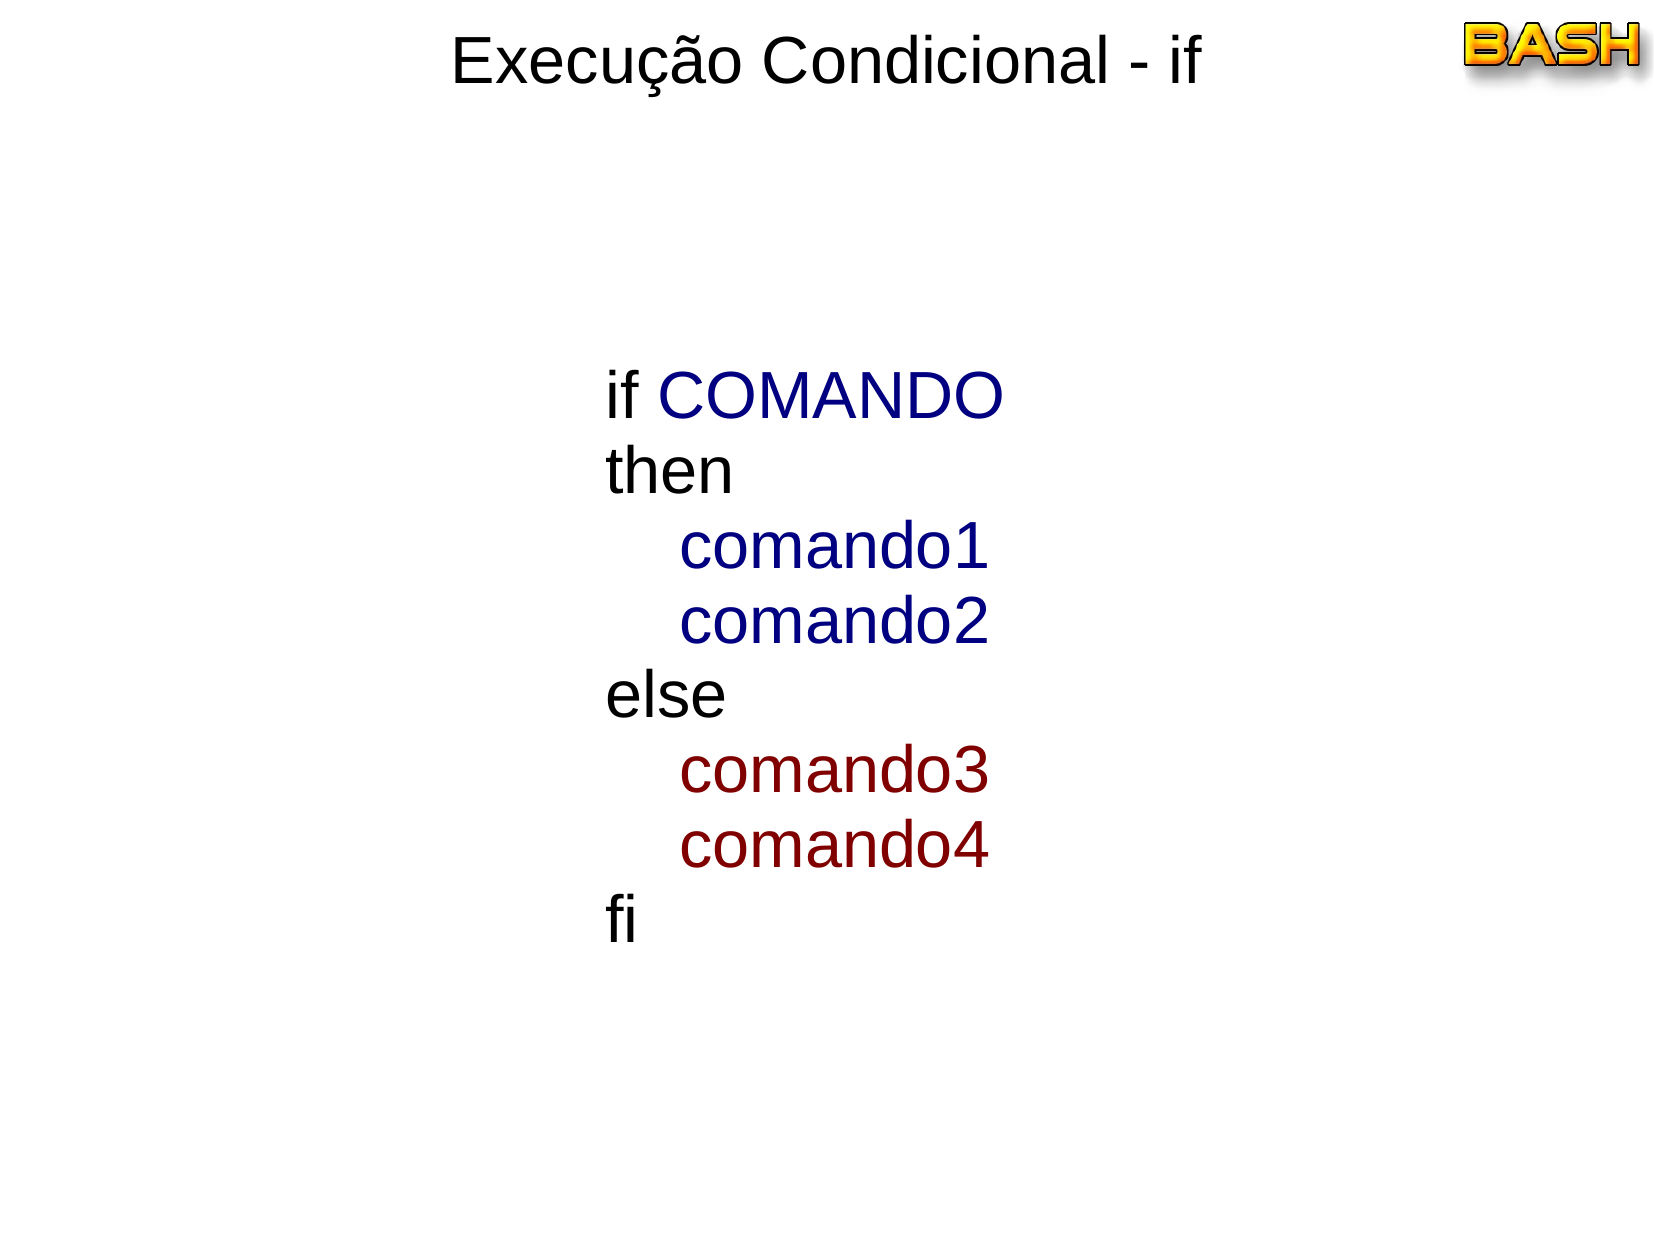

# Execução Condicional - if
if COMANDO
then
	comando1
	comando2
else
	comando3
	comando4
fi